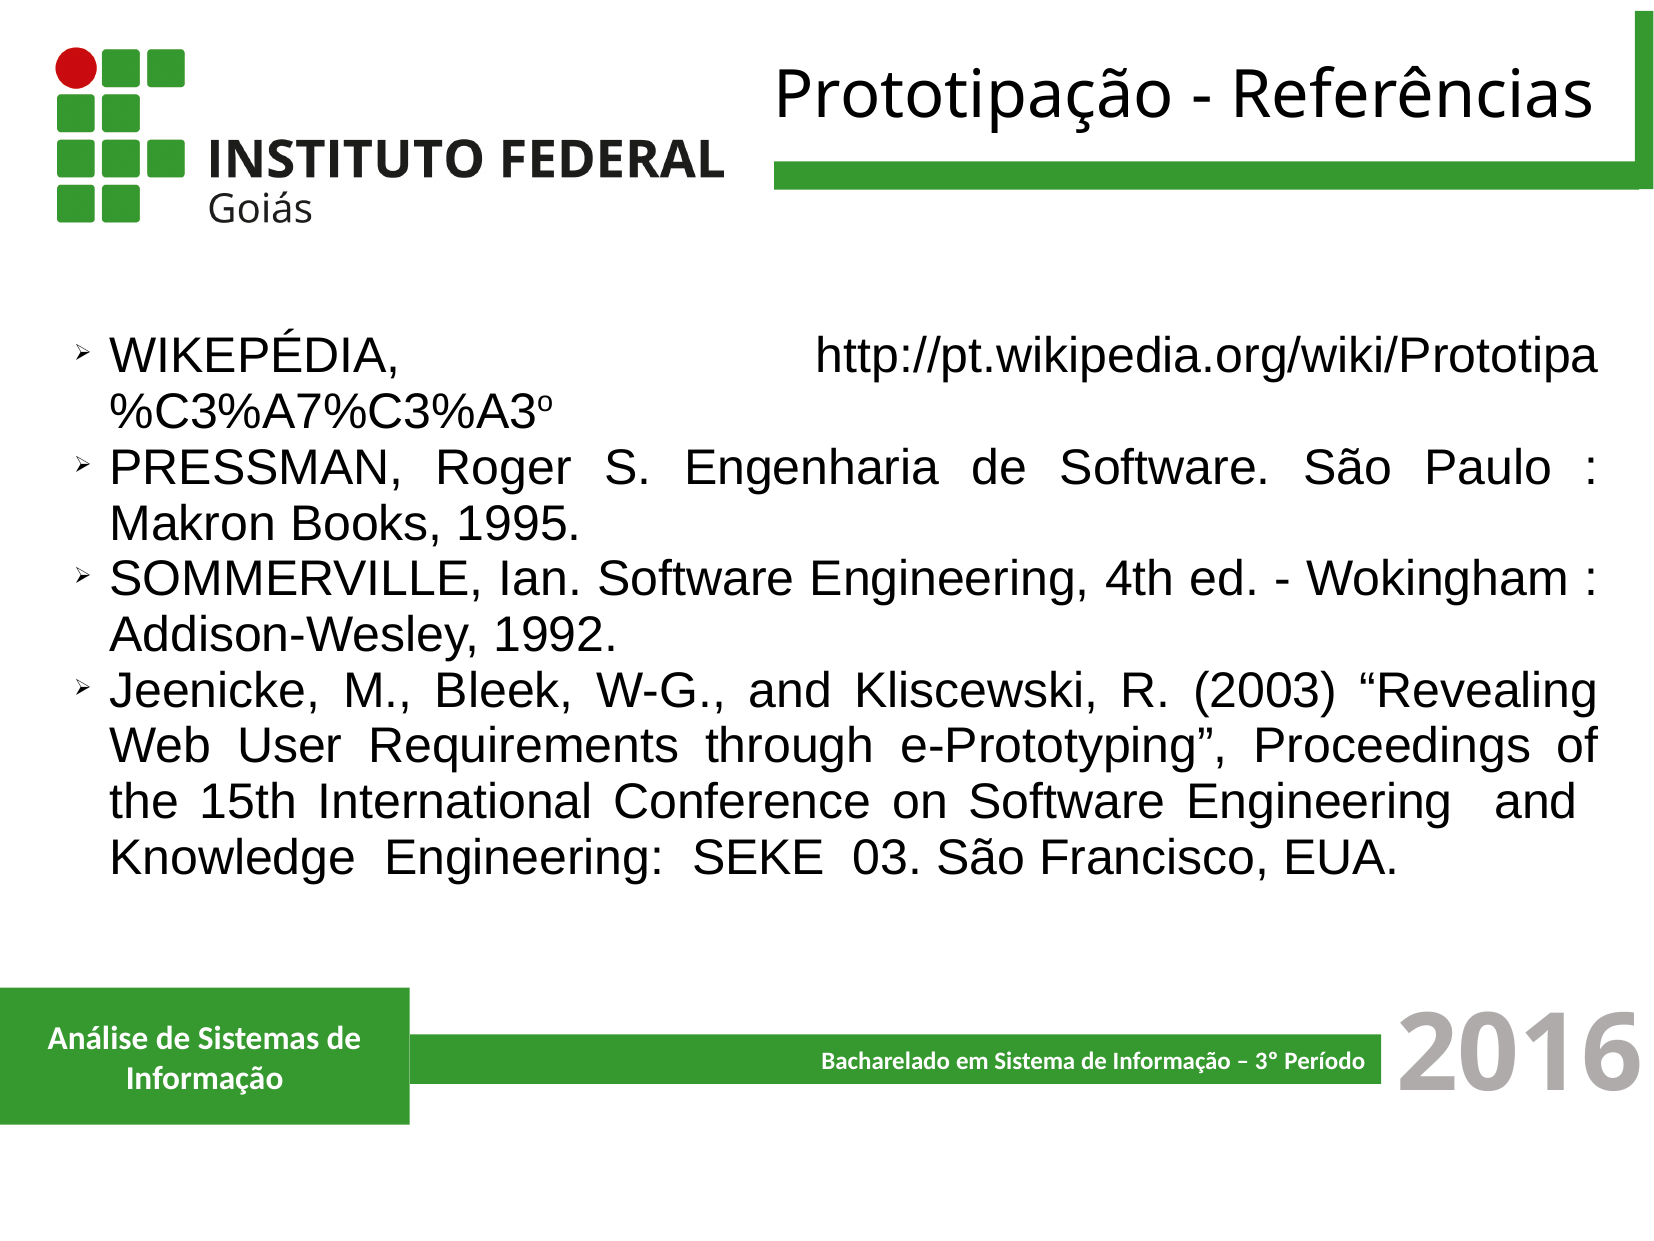

Prototipação - Referências
WIKEPÉDIA, http://pt.wikipedia.org/wiki/Prototipa%C3%A7%C3%A3o
PRESSMAN, Roger S. Engenharia de Software. São Paulo : Makron Books, 1995.
SOMMERVILLE, Ian. Software Engineering, 4th ed. - Wokingham : Addison-Wesley, 1992.
Jeenicke, M., Bleek, W-G., and Kliscewski, R. (2003) “Revealing Web User Requirements through e-Prototyping”, Proceedings of the 15th International Conference on Software Engineering and Knowledge Engineering: SEKE 03. São Francisco, EUA.
2016
Análise de Sistemas de Informação
Bacharelado em Sistema de Informação – 3º Período